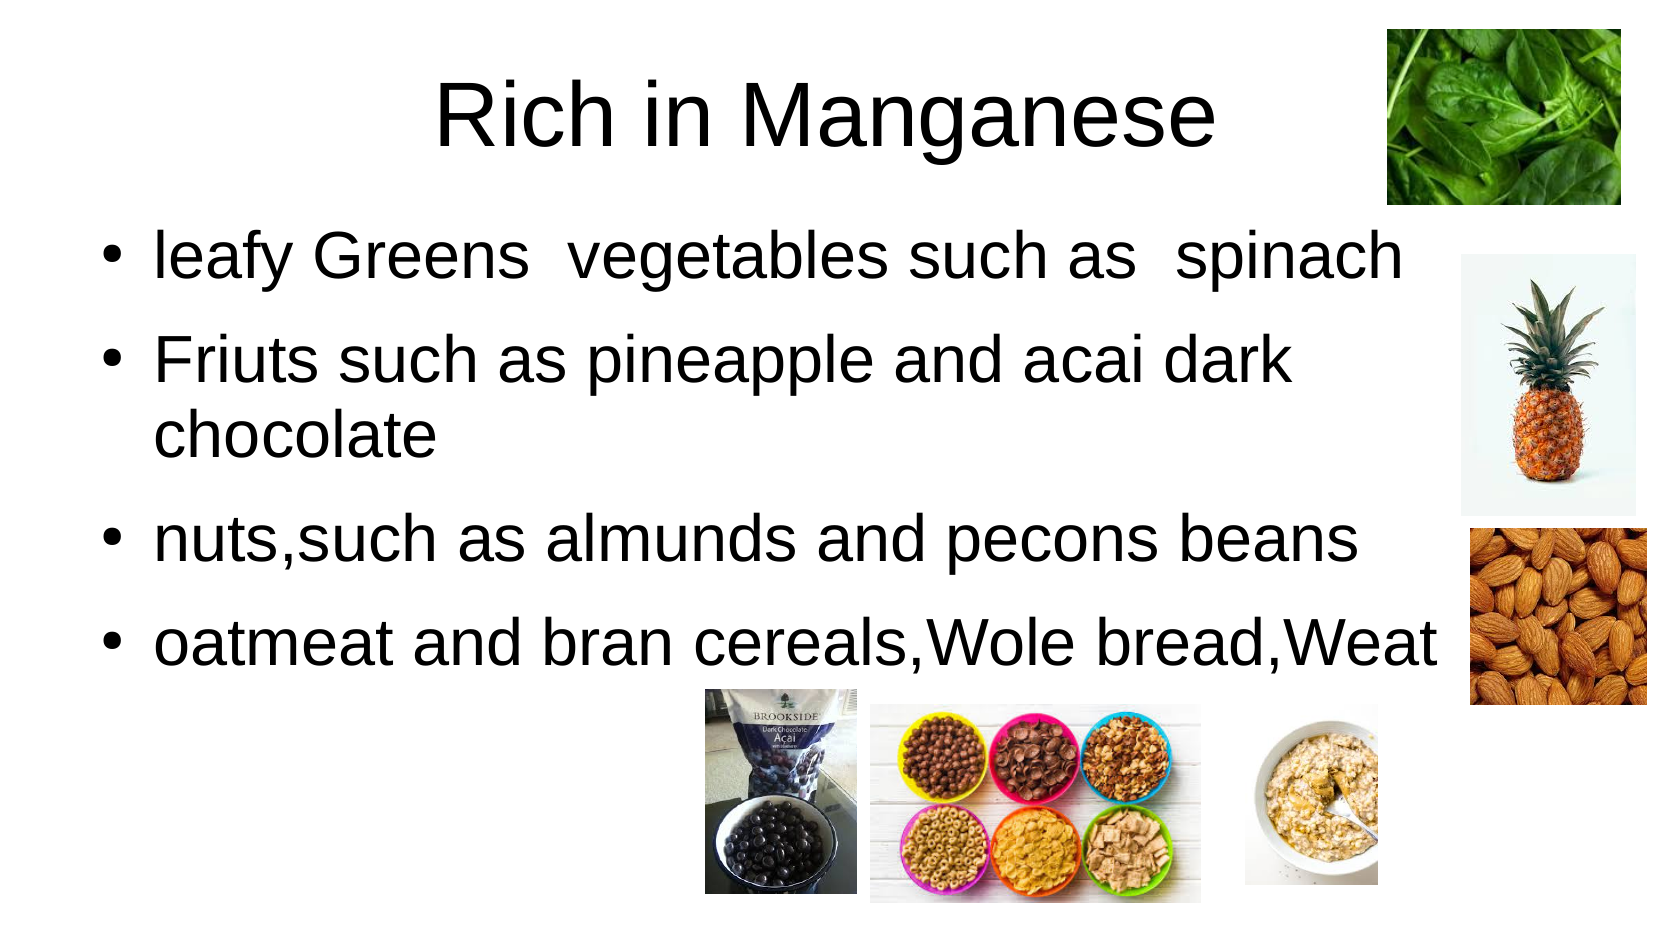

# Rich in Manganese
leafy Greens vegetables such as spinach
Friuts such as pineapple and acai dark chocolate
nuts,such as almunds and pecons beans
oatmeat and bran cereals,Wole bread,Weat